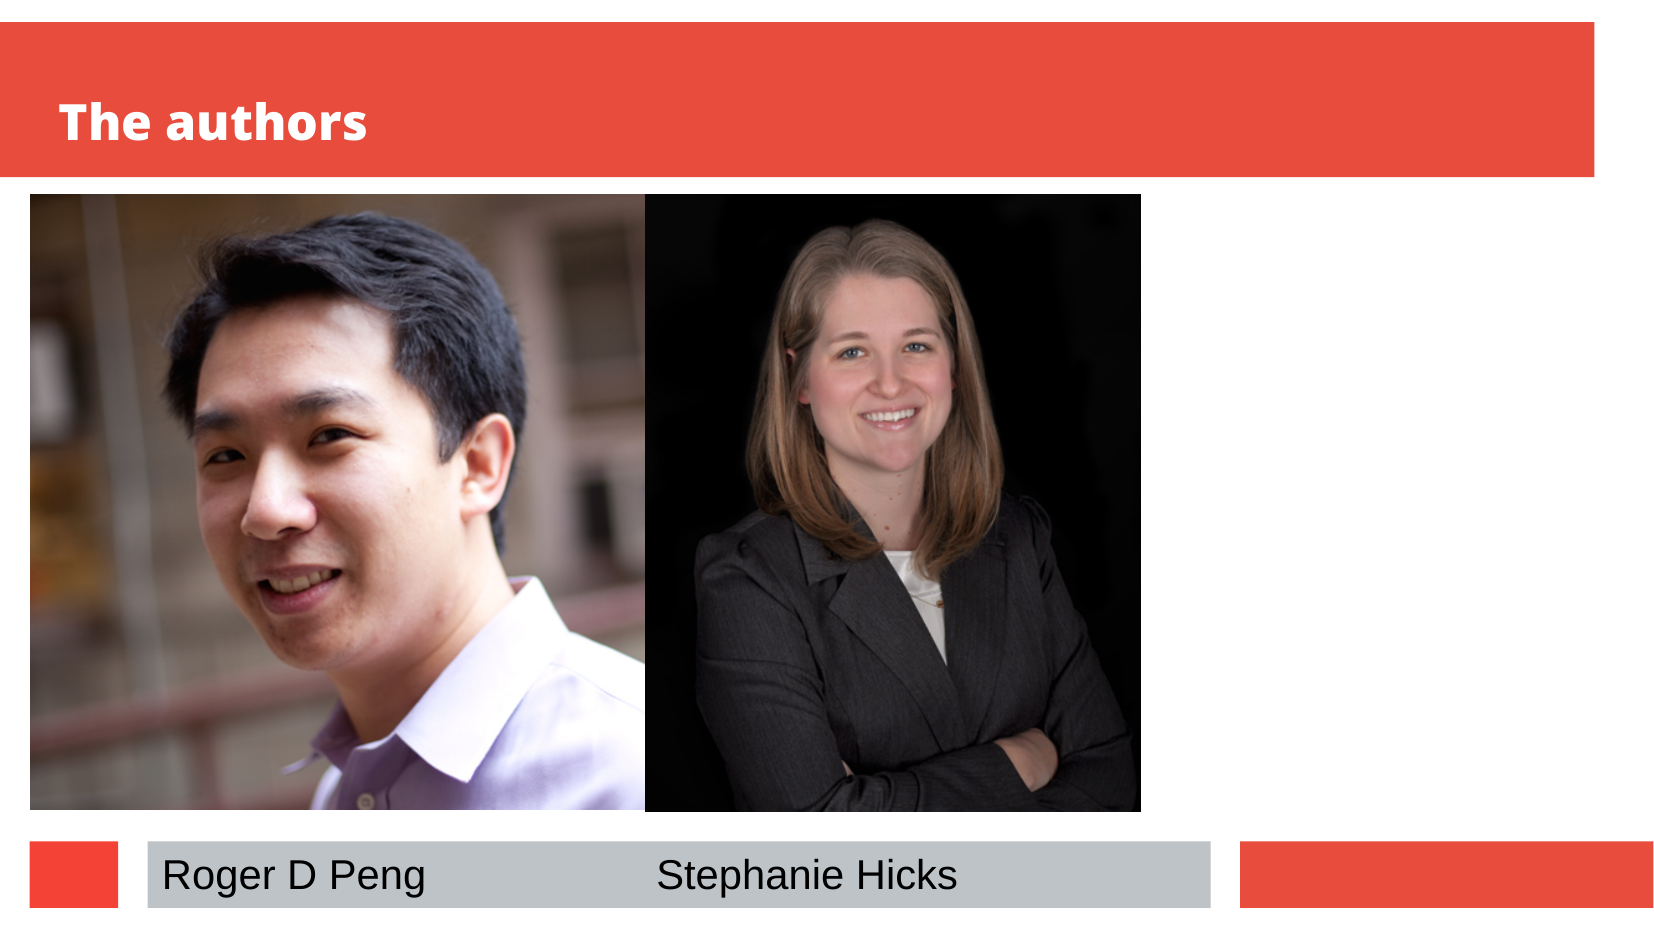

# The authors
Roger D Peng Stephanie Hicks